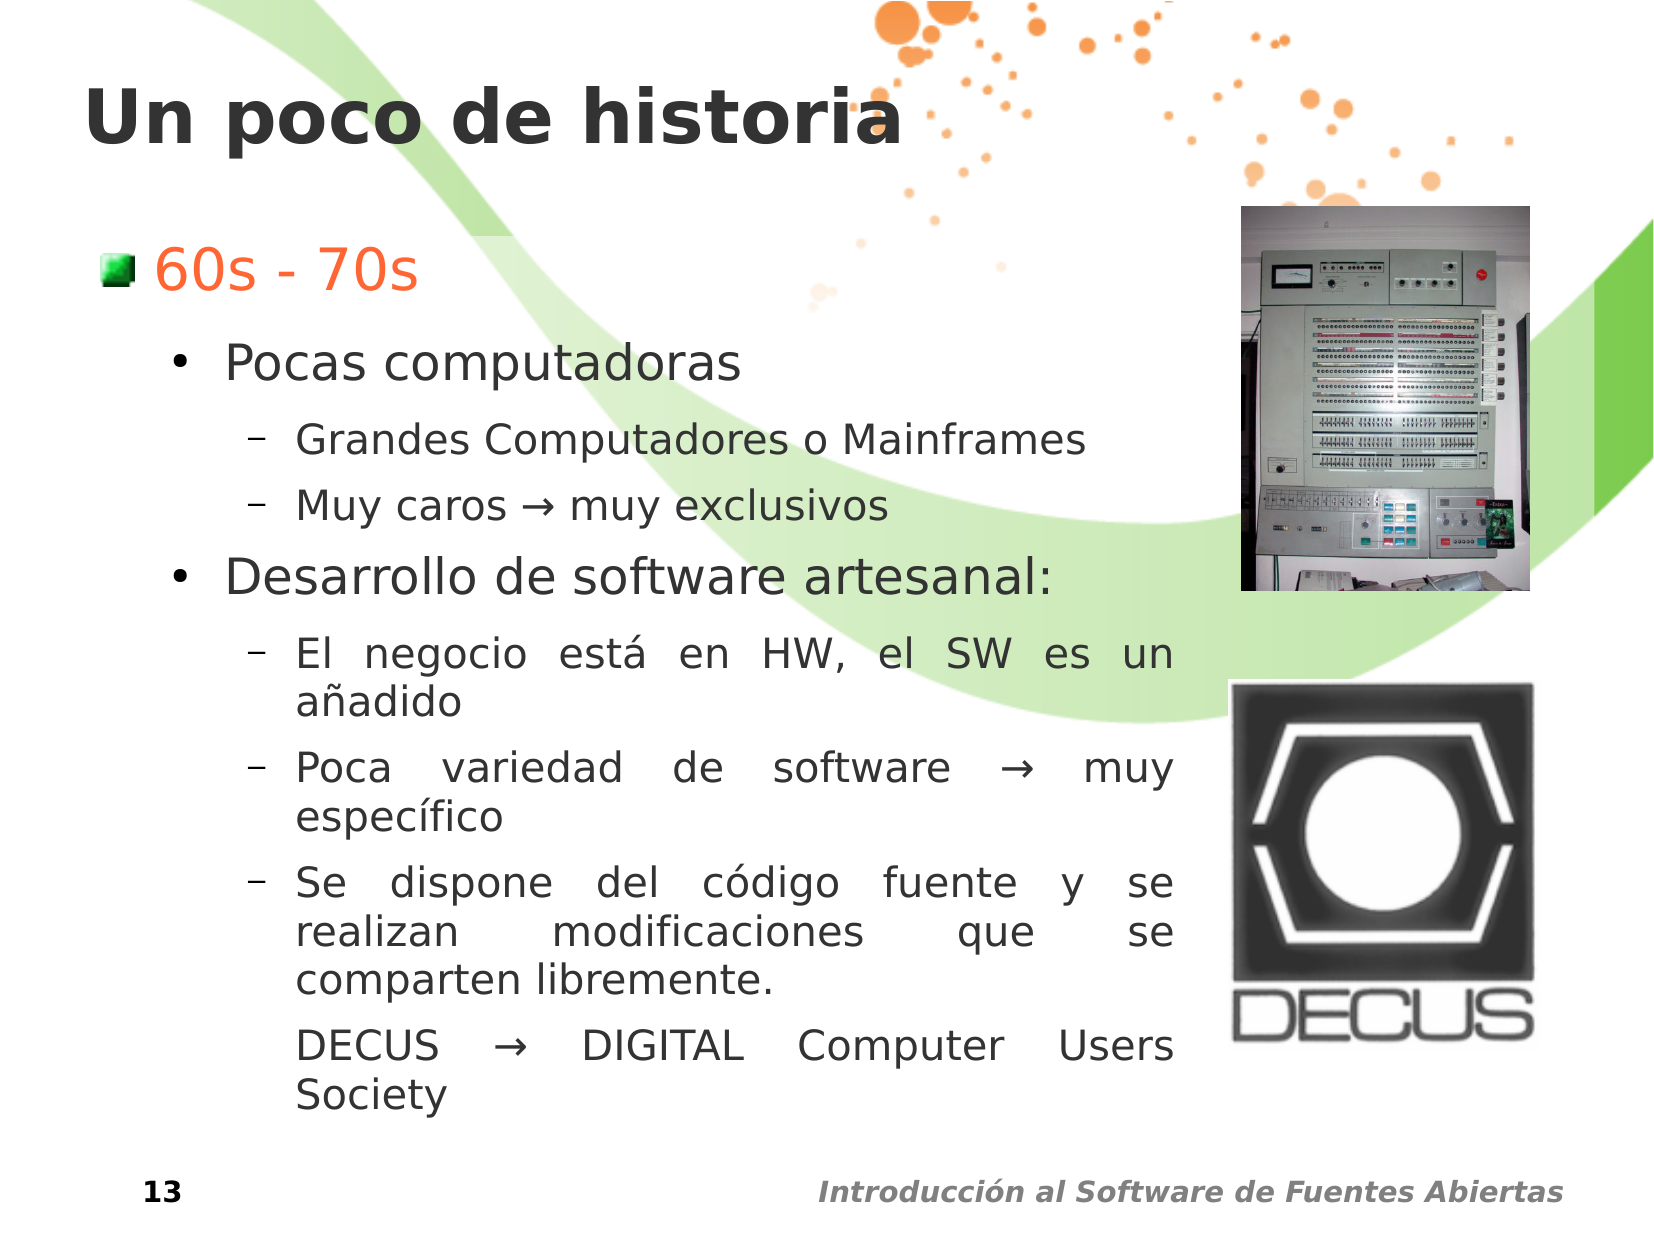

# Un poco de historia
60s - 70s
Pocas computadoras
Grandes Computadores o Mainframes
Muy caros → muy exclusivos
Desarrollo de software artesanal:
El negocio está en HW, el SW es un añadido
Poca variedad de software → muy específico
Se dispone del código fuente y se realizan modificaciones que se comparten libremente.
DECUS → DIGITAL Computer Users Society